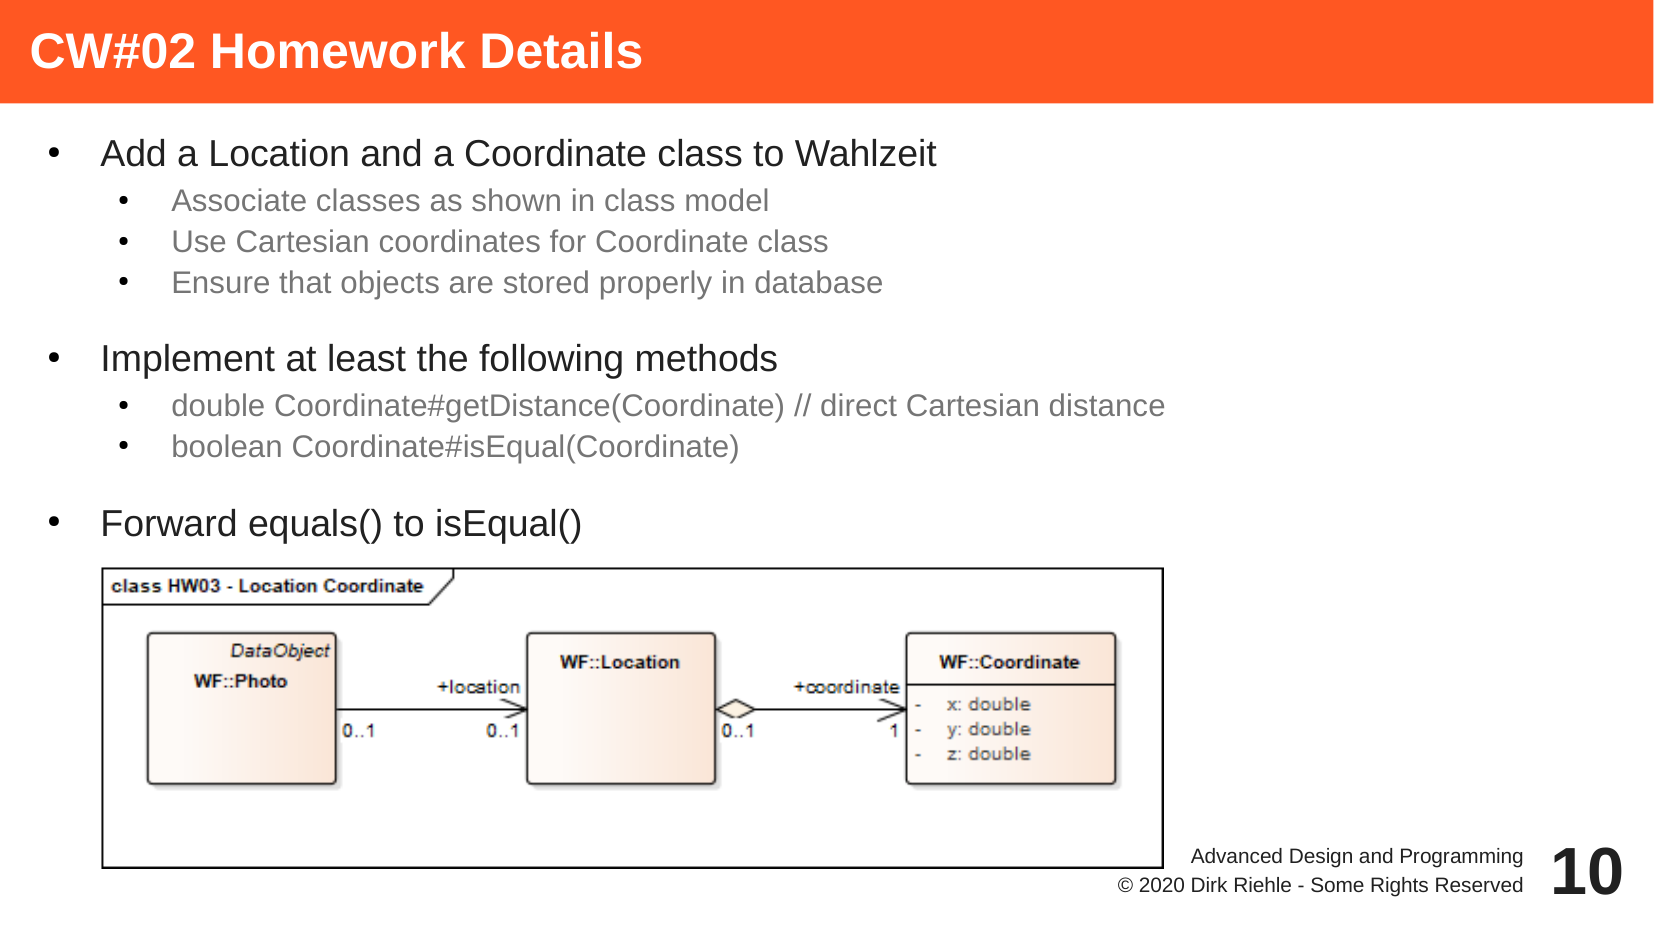

# CW#02 Homework Details
Add a Location and a Coordinate class to Wahlzeit
Associate classes as shown in class model
Use Cartesian coordinates for Coordinate class
Ensure that objects are stored properly in database
Implement at least the following methods
double Coordinate#getDistance(Coordinate) // direct Cartesian distance
boolean Coordinate#isEqual(Coordinate)
Forward equals() to isEqual()
Advanced Design and Programming
10
© 2020 Dirk Riehle - Some Rights Reserved